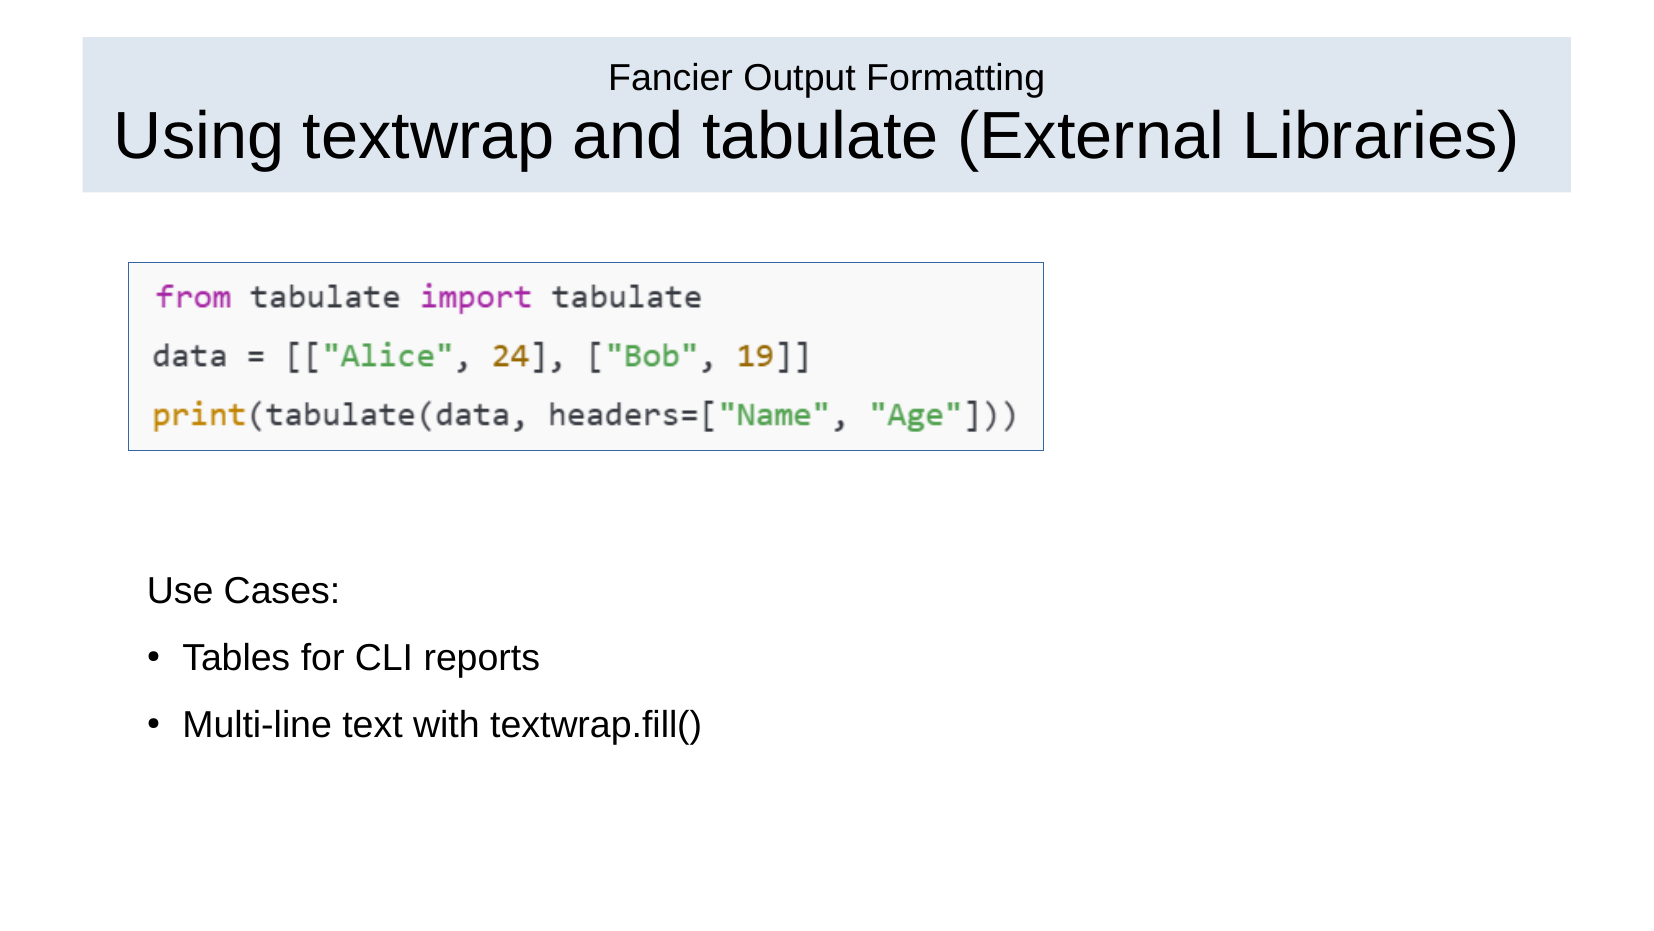

# Fancier Output Formatting Using textwrap and tabulate (External Libraries)
Use Cases:
Tables for CLI reports
Multi-line text with textwrap.fill()